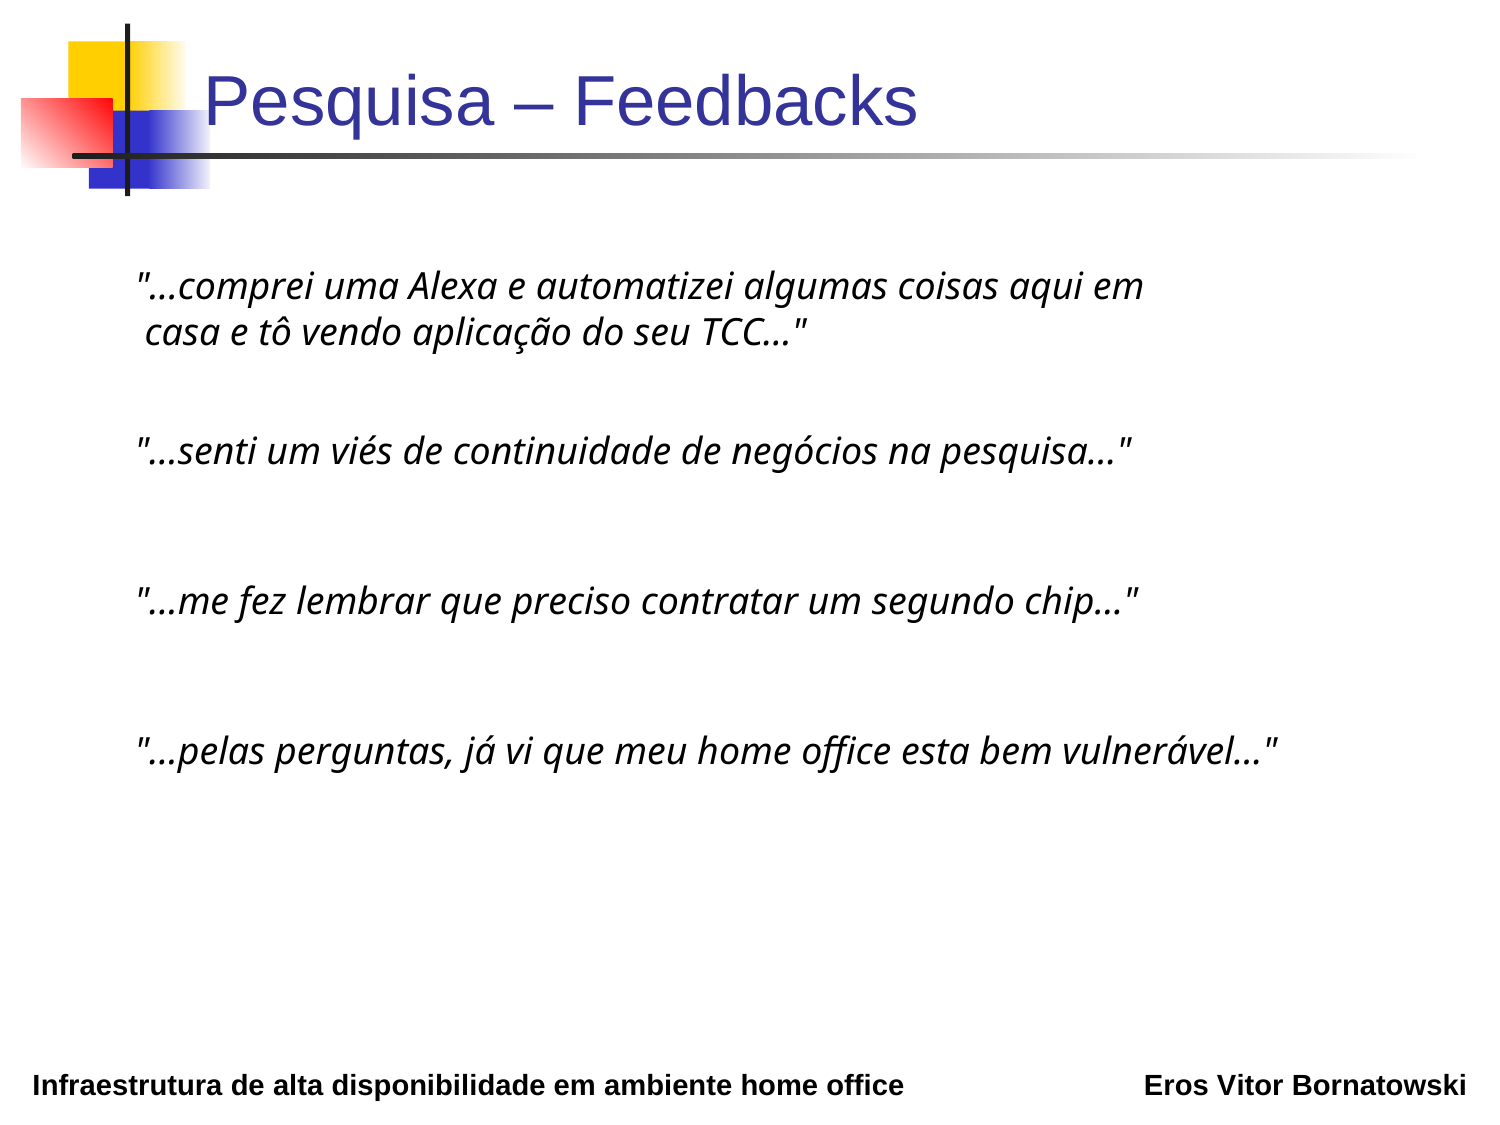

# Pesquisa – Feedbacks
"...comprei uma Alexa e automatizei algumas coisas aqui em
 casa e tô vendo aplicação do seu TCC…"
"…senti um viés de continuidade de negócios na pesquisa…"
"...me fez lembrar que preciso contratar um segundo chip…"
"...pelas perguntas, já vi que meu home office esta bem vulnerável…"